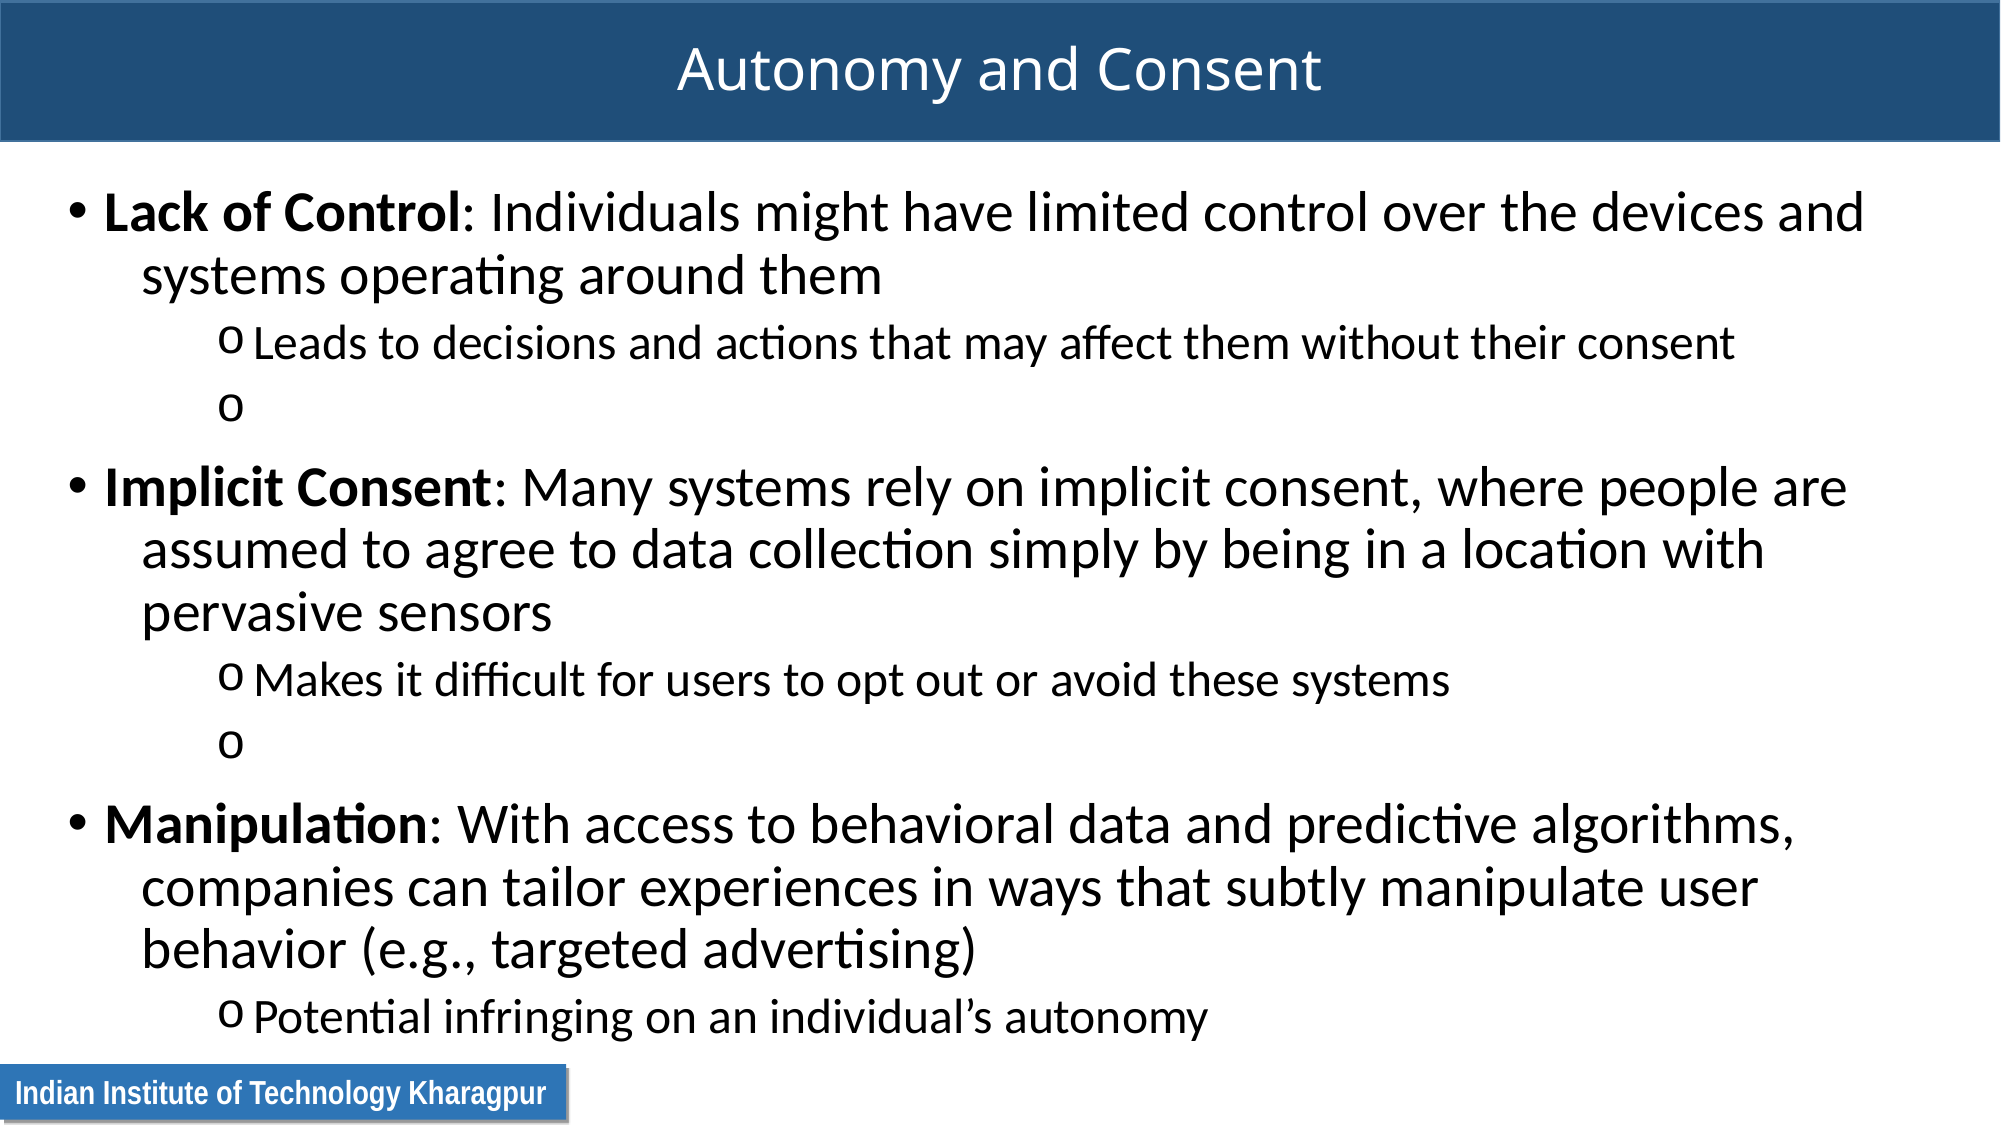

Autonomy and Consent
# Lack of Control: Individuals might have limited control over the devices and systems operating around them
Leads to decisions and actions that may affect them without their consent
Implicit Consent: Many systems rely on implicit consent, where people are assumed to agree to data collection simply by being in a location with pervasive sensors
Makes it difficult for users to opt out or avoid these systems
Manipulation: With access to behavioral data and predictive algorithms, companies can tailor experiences in ways that subtly manipulate user behavior (e.g., targeted advertising)
Potential infringing on an individual’s autonomy